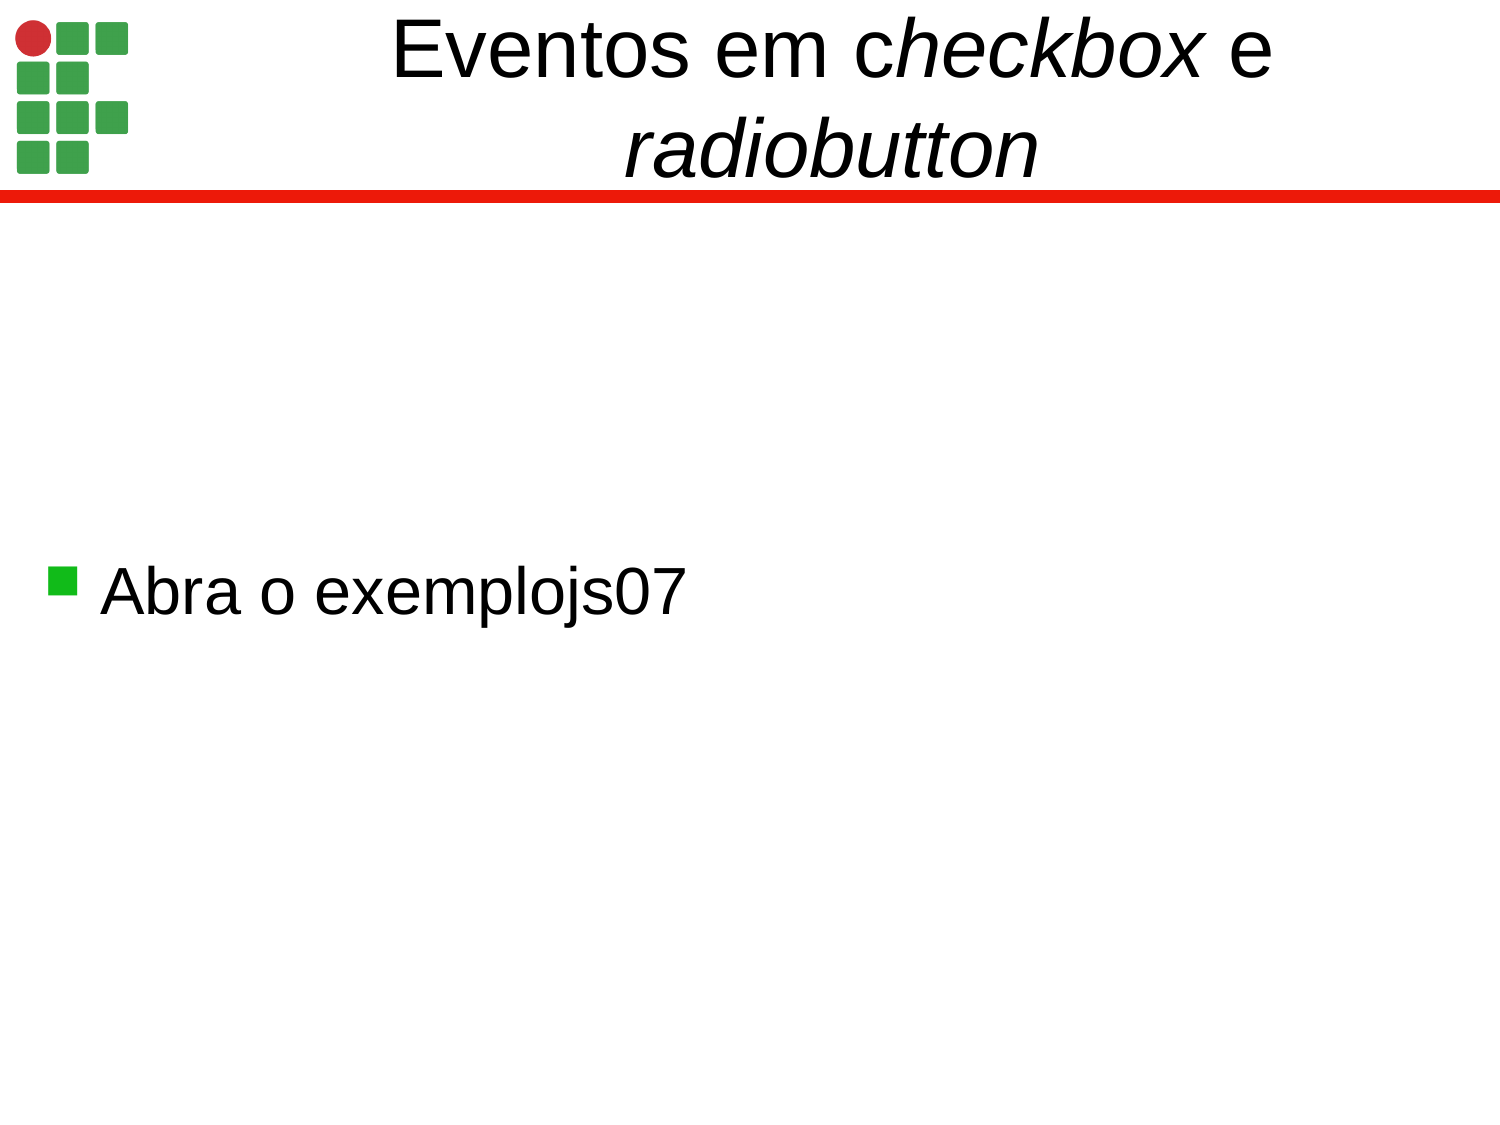

# Eventos em checkbox e radiobutton
Abra o exemplojs07